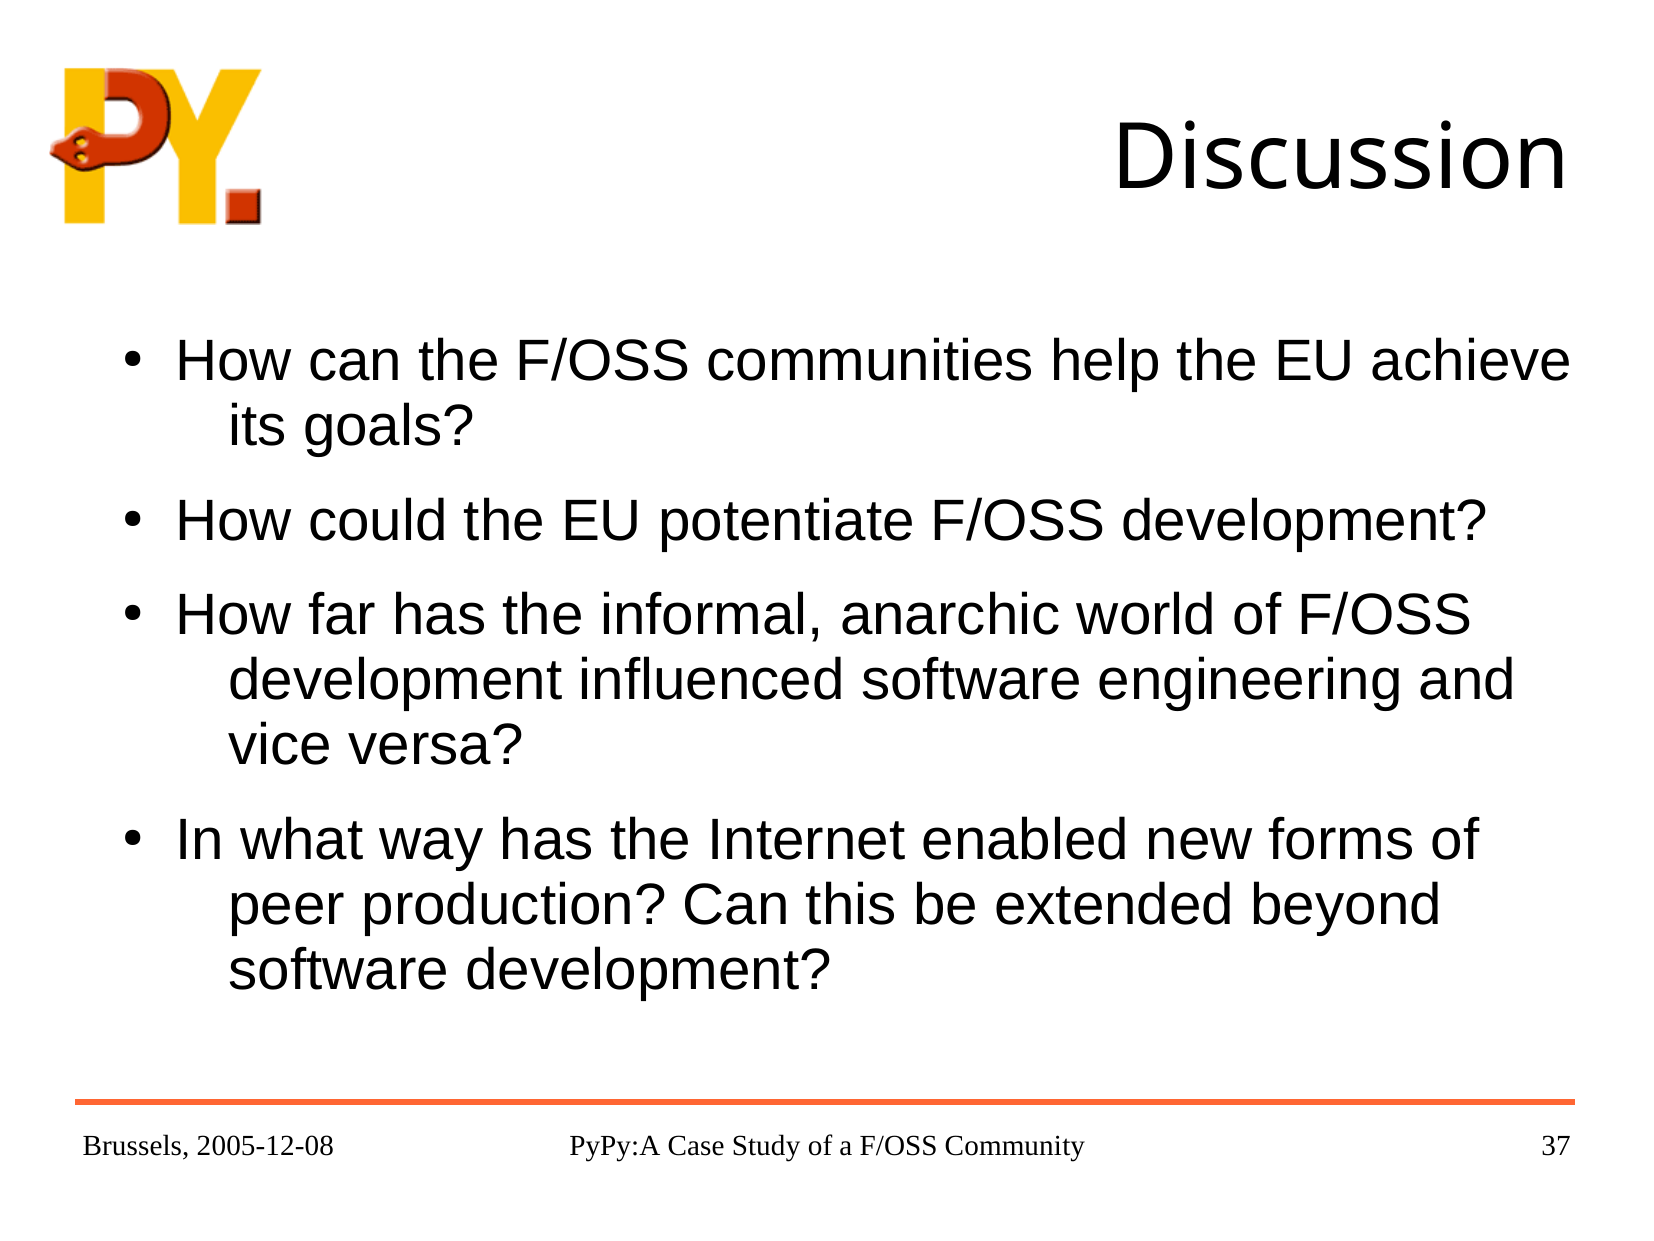

# Discussion
How can the F/OSS communities help the EU achieve its goals?
How could the EU potentiate F/OSS development?
How far has the informal, anarchic world of F/OSS development influenced software engineering and vice versa?
In what way has the Internet enabled new forms of peer production? Can this be extended beyond software development?
Brussels, 2005-12-08
PyPy: A Case Study of a F/OSS Community
37